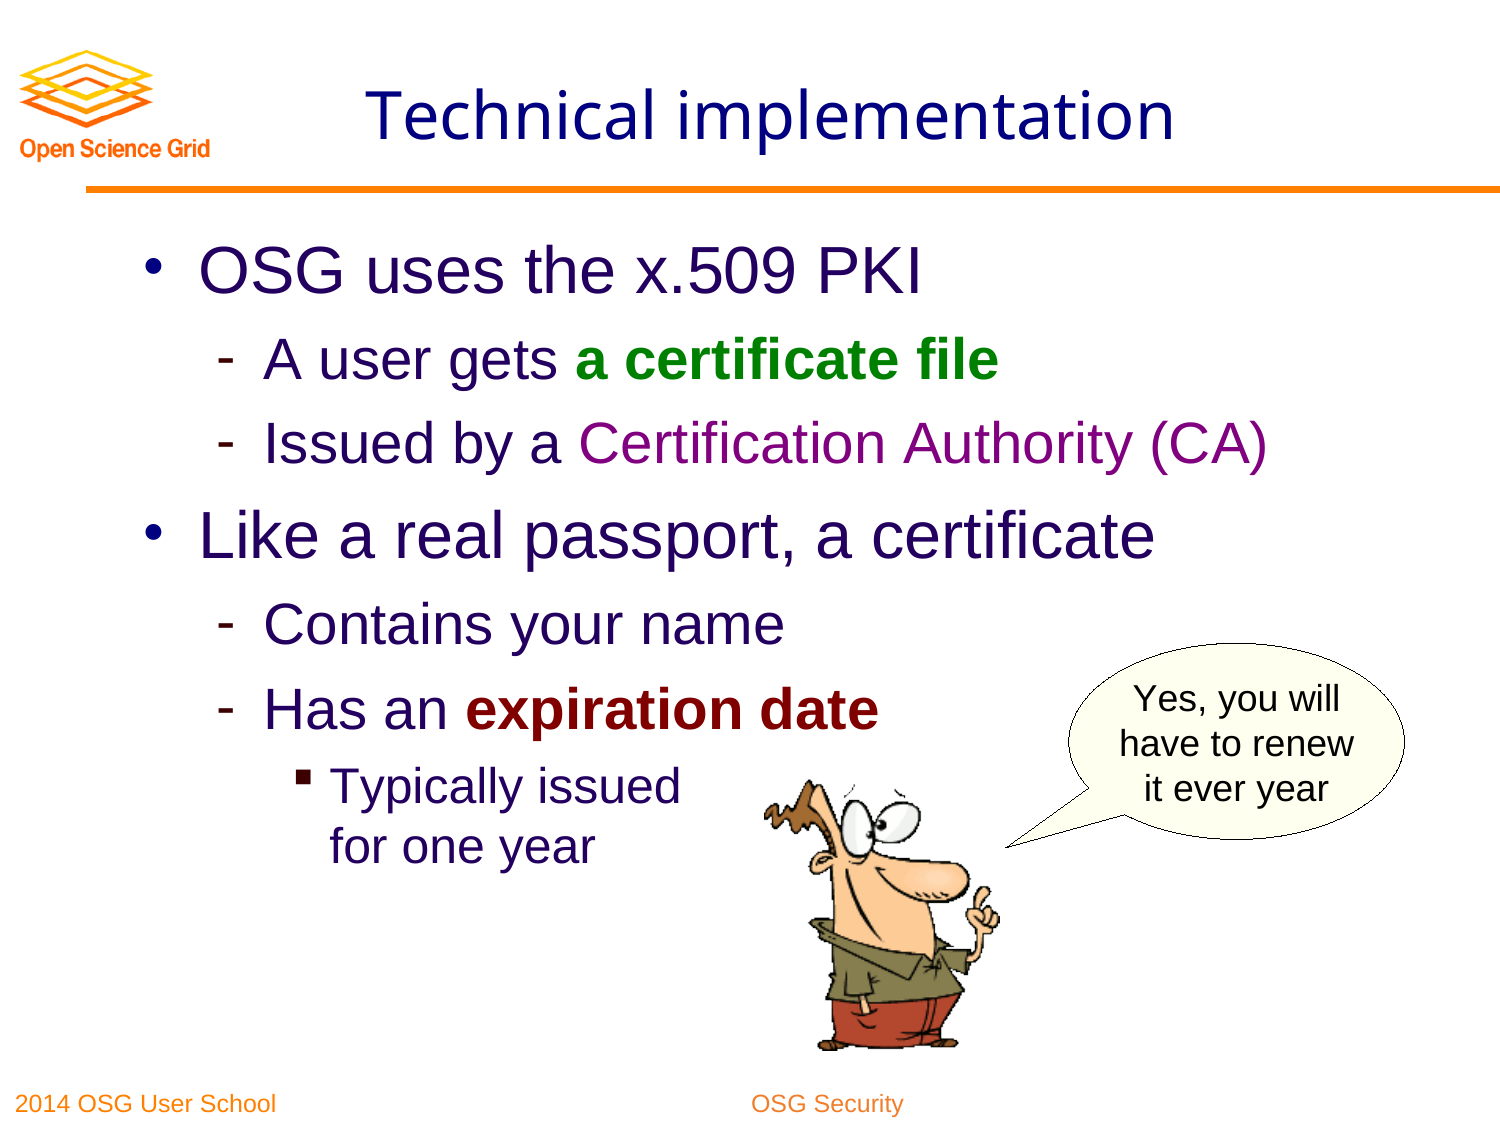

# Technical implementation
OSG uses the x.509 PKI
A user gets a certificate file
Issued by a Certification Authority (CA)
Like a real passport, a certificate
Contains your name
Has an expiration date
Typically issued
for one year
Yes, you will
have to renew
it ever year